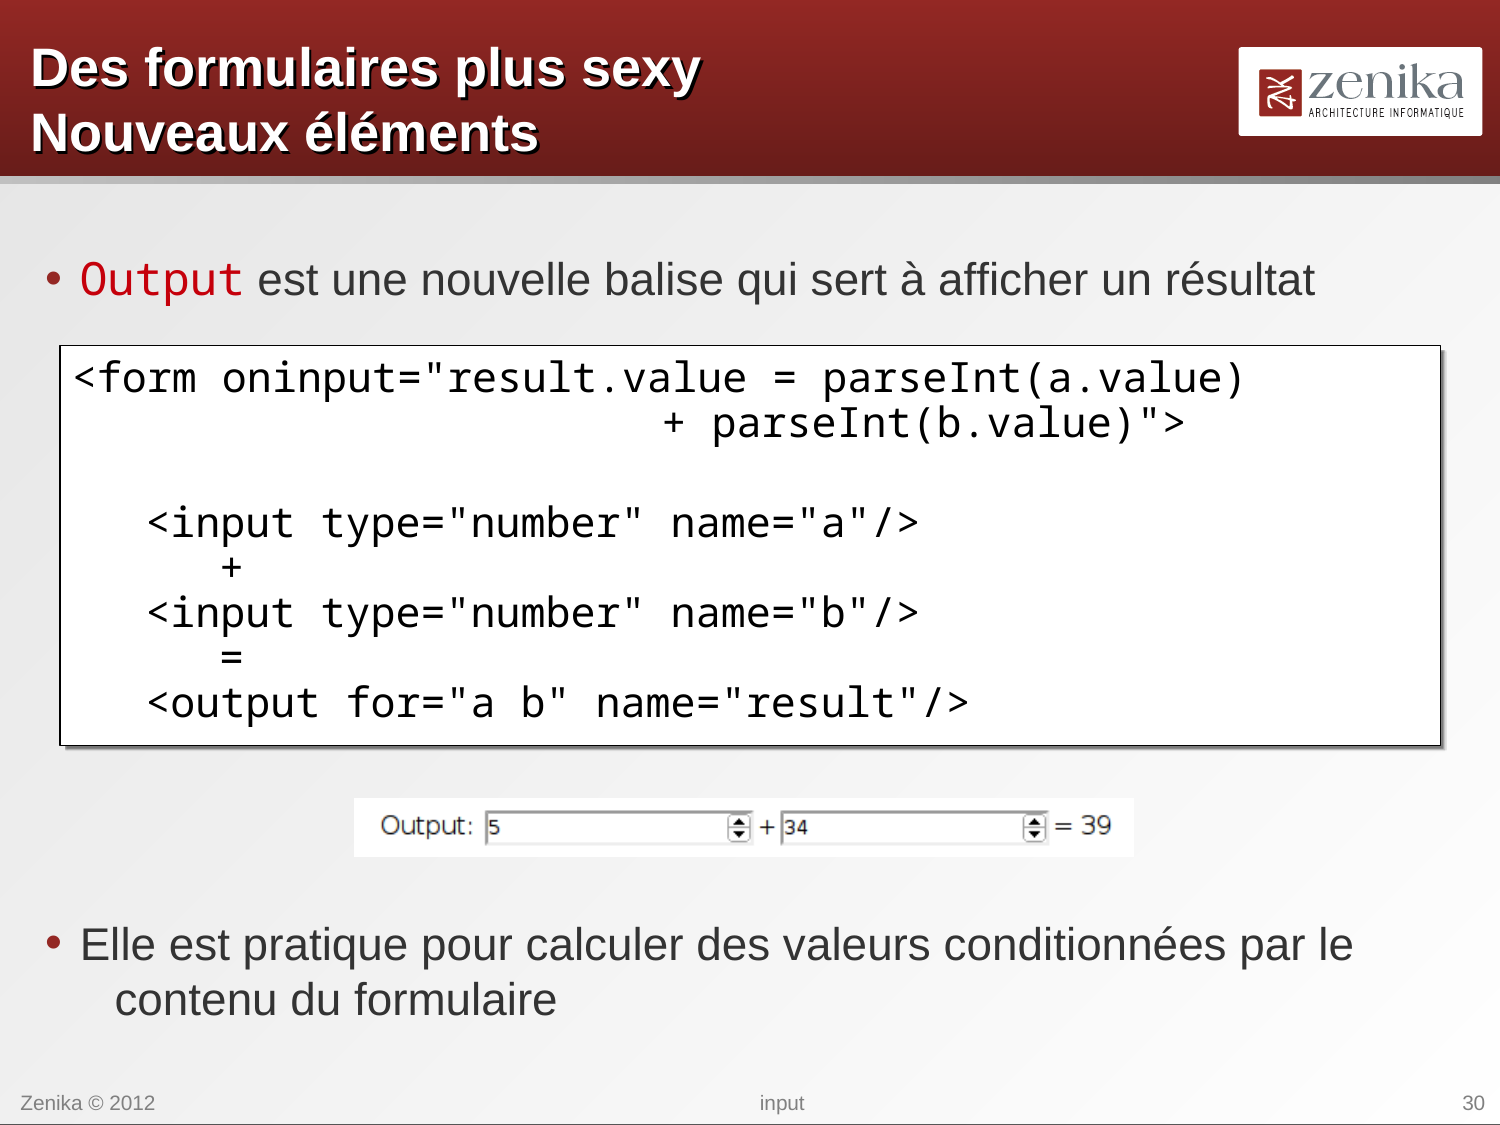

# Des formulaires plus sexy Nouveaux éléments
Output est une nouvelle balise qui sert à afficher un résultat
Elle est pratique pour calculer des valeurs conditionnées par le contenu du formulaire
<form oninput="result.value = parseInt(a.value)
								+ parseInt(b.value)">
	<input type="number" name="a"/>
		+
	<input type="number" name="b"/>
		=
	<output for="a b" name="result"/>